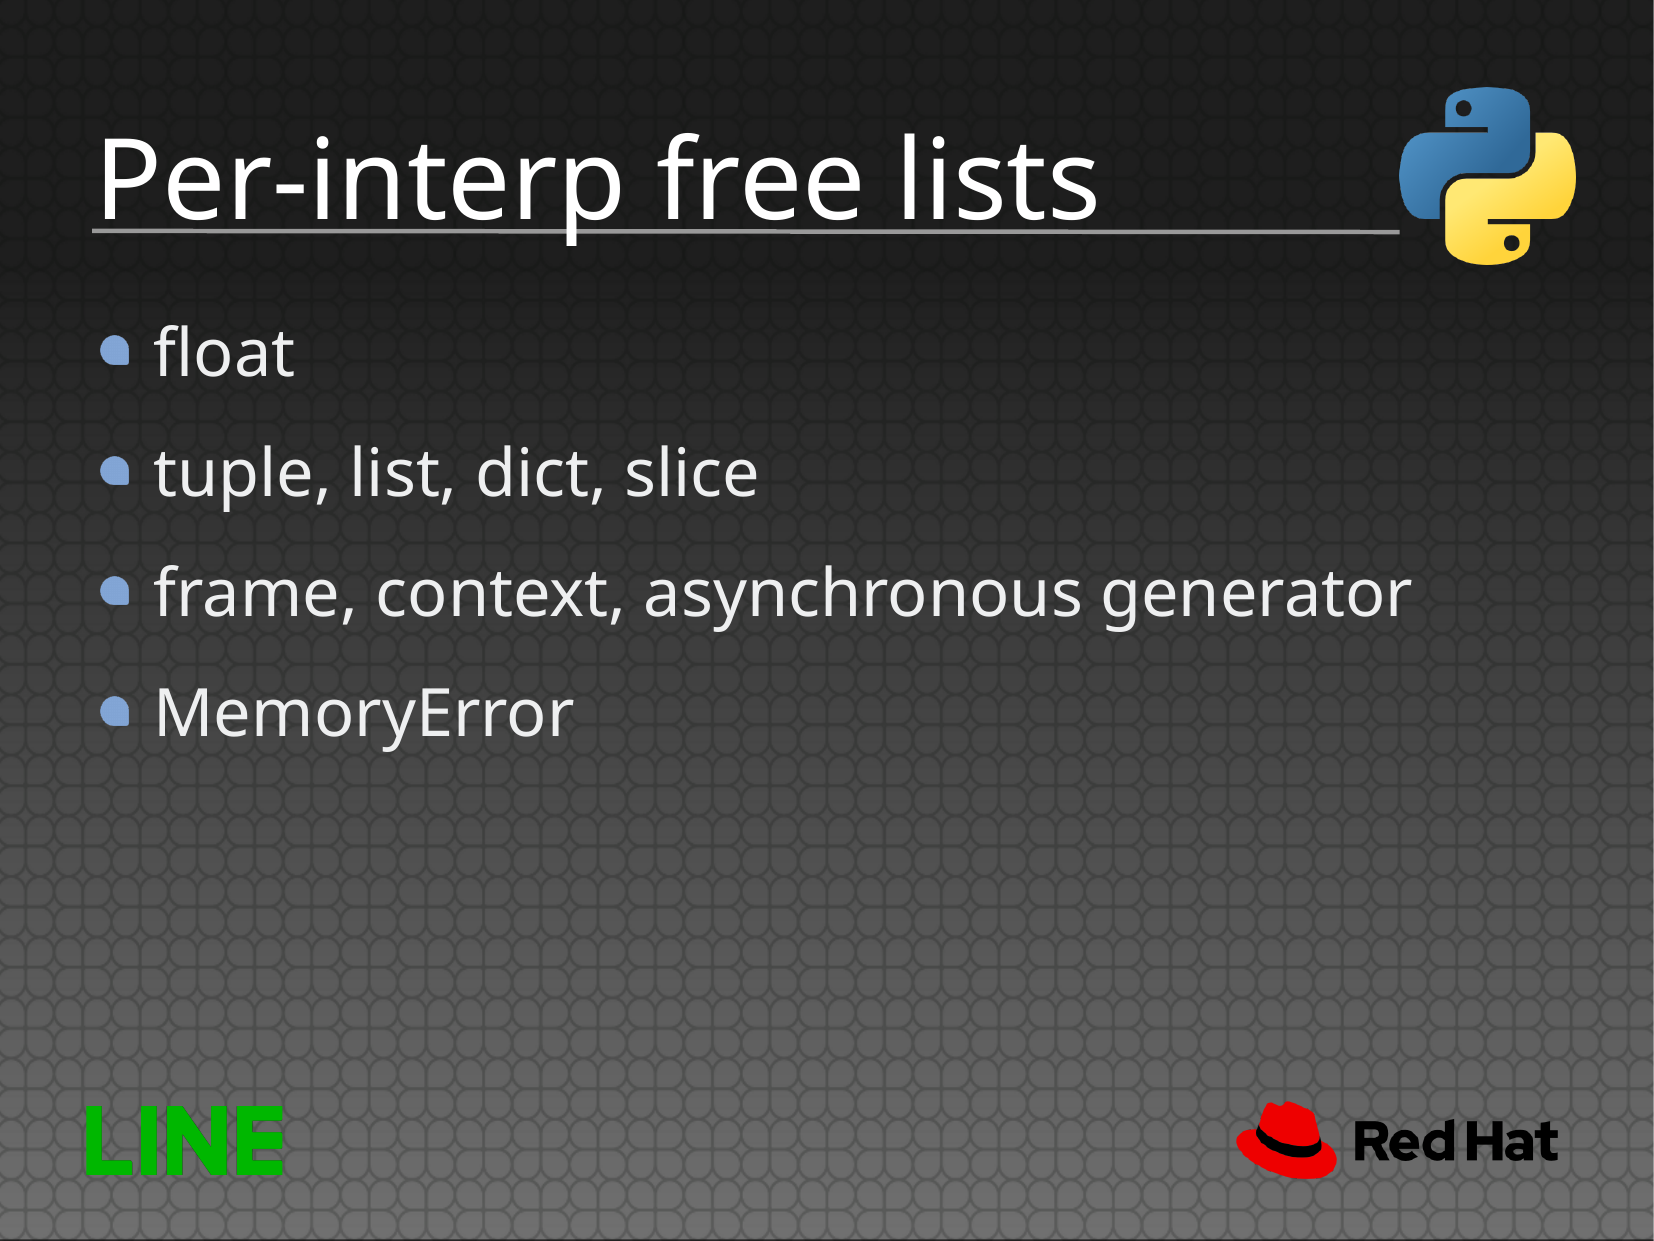

Per-interp free lists
# float
tuple, list, dict, slice
frame, context, asynchronous generator
MemoryError